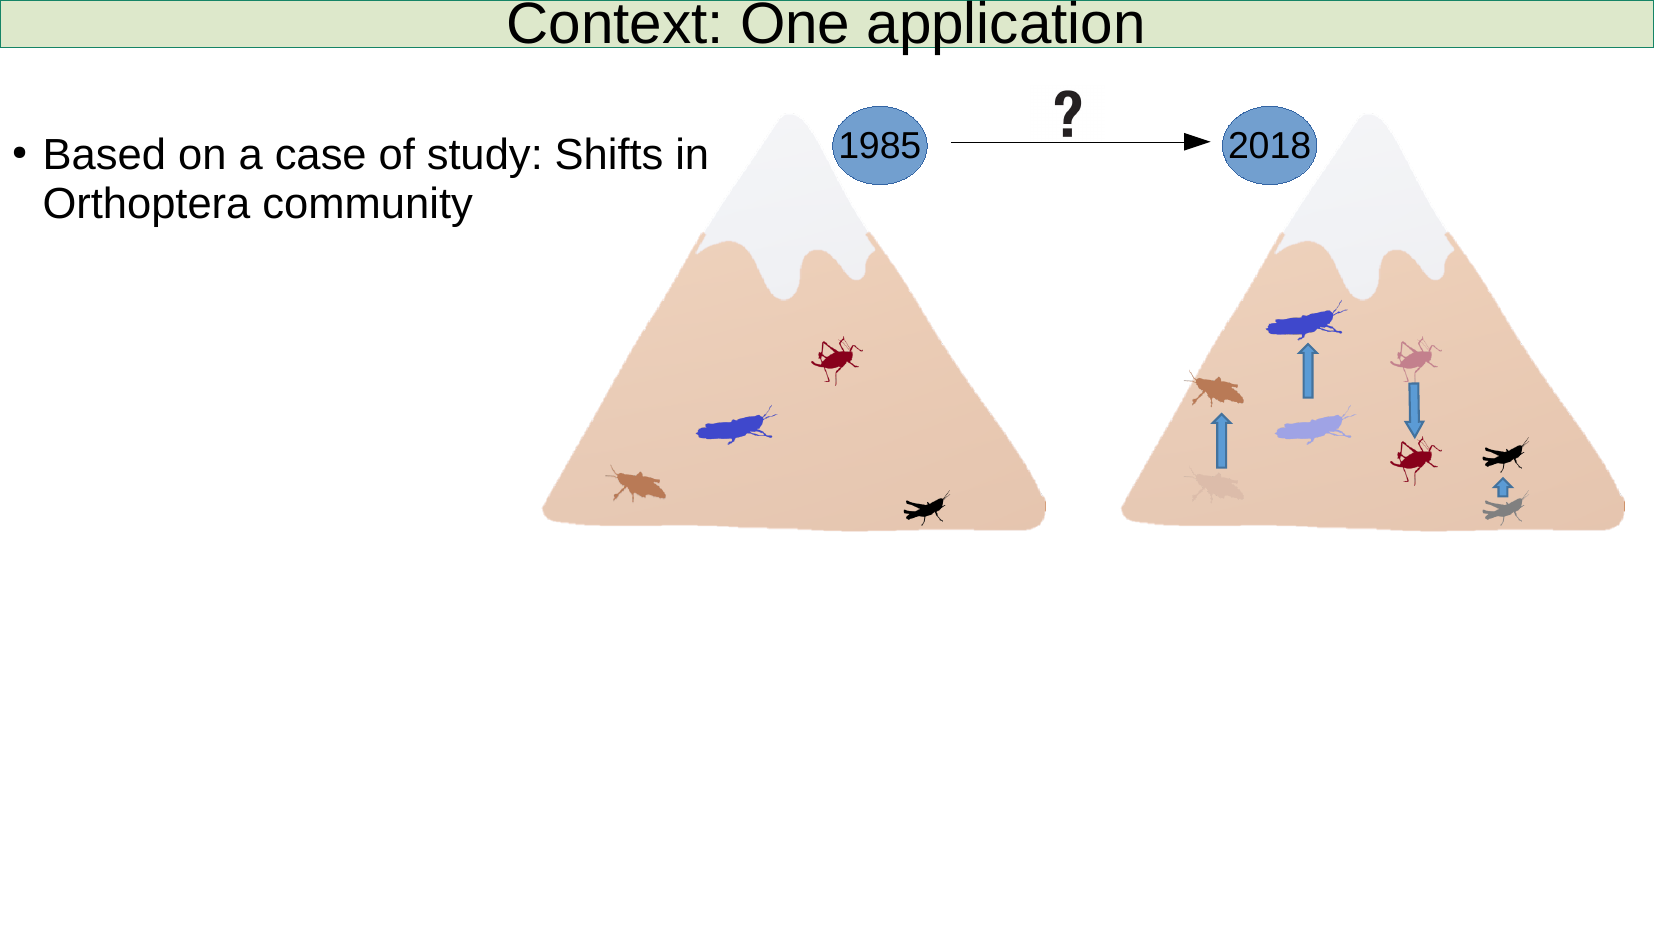

Context: One application
1985
2018
# Based on a case of study: Shifts in Orthoptera community